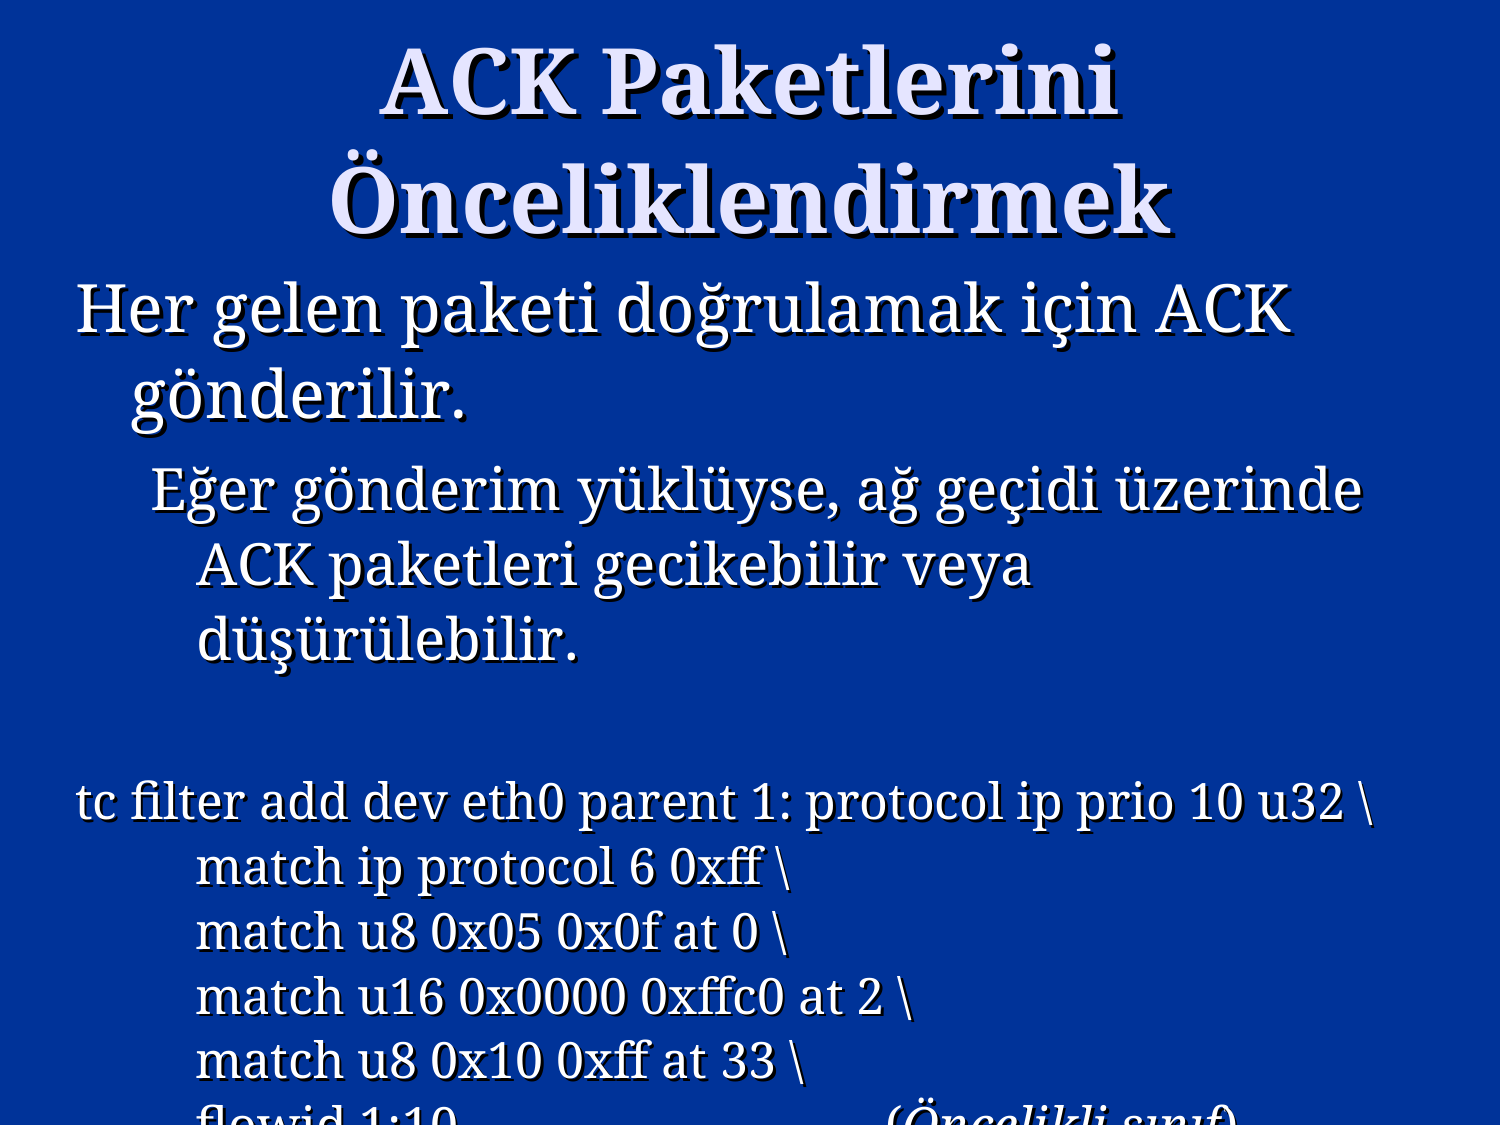

# ACK Paketlerini Önceliklendirmek
Her gelen paketi doğrulamak için ACK gönderilir.
Eğer gönderim yüklüyse, ağ geçidi üzerinde ACK paketleri gecikebilir veya düşürülebilir.
tc filter add dev eth0 parent 1: protocol ip prio 10 u32 \
 match ip protocol 6 0xff \
 match u8 0x05 0x0f at 0 \
 match u16 0x0000 0xffc0 at 2 \
 match u8 0x10 0xff at 33 \
 flowid 1:10						(Öncelikli sınıf)